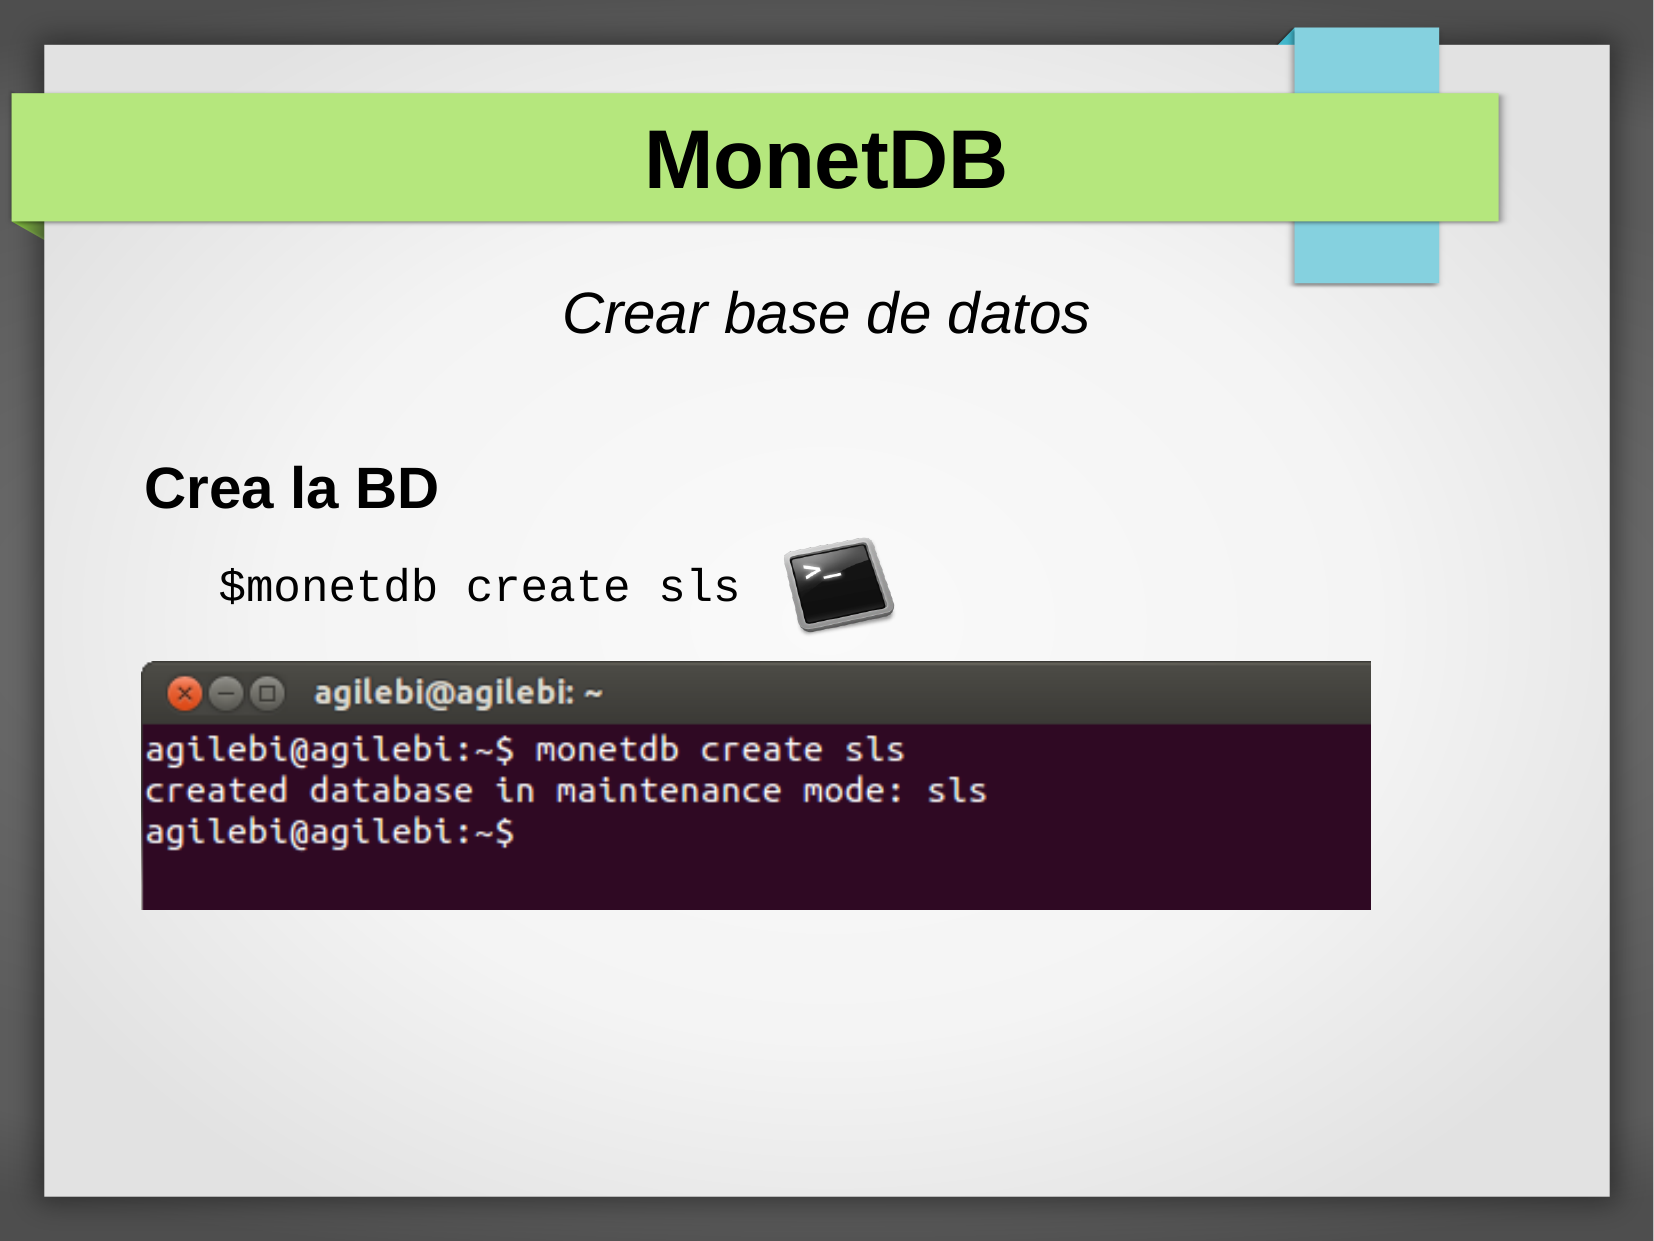

# MonetDB
Crear base de datos
Crea la BD
	$monetdb create sls